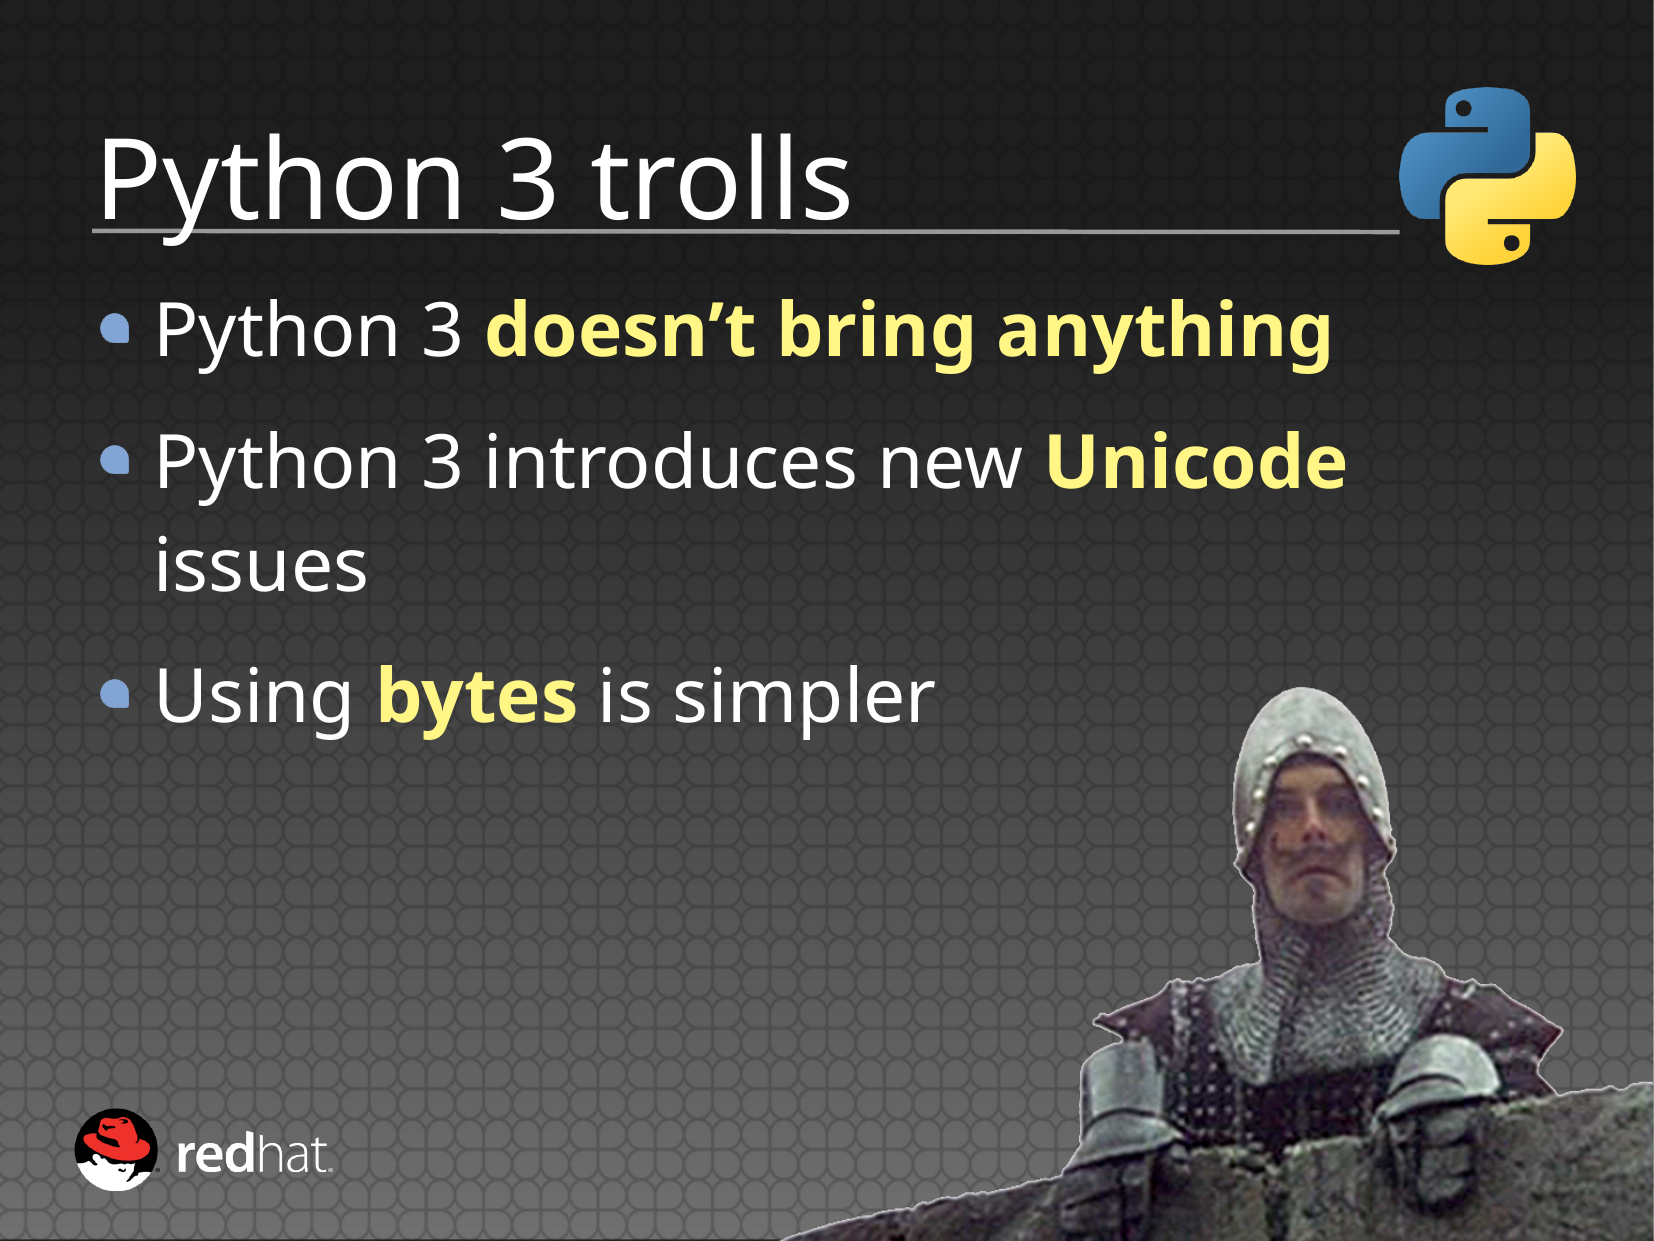

Python 3 trolls
# Python 3 doesn’t bring anything
Python 3 introduces new Unicode issues
Using bytes is simpler